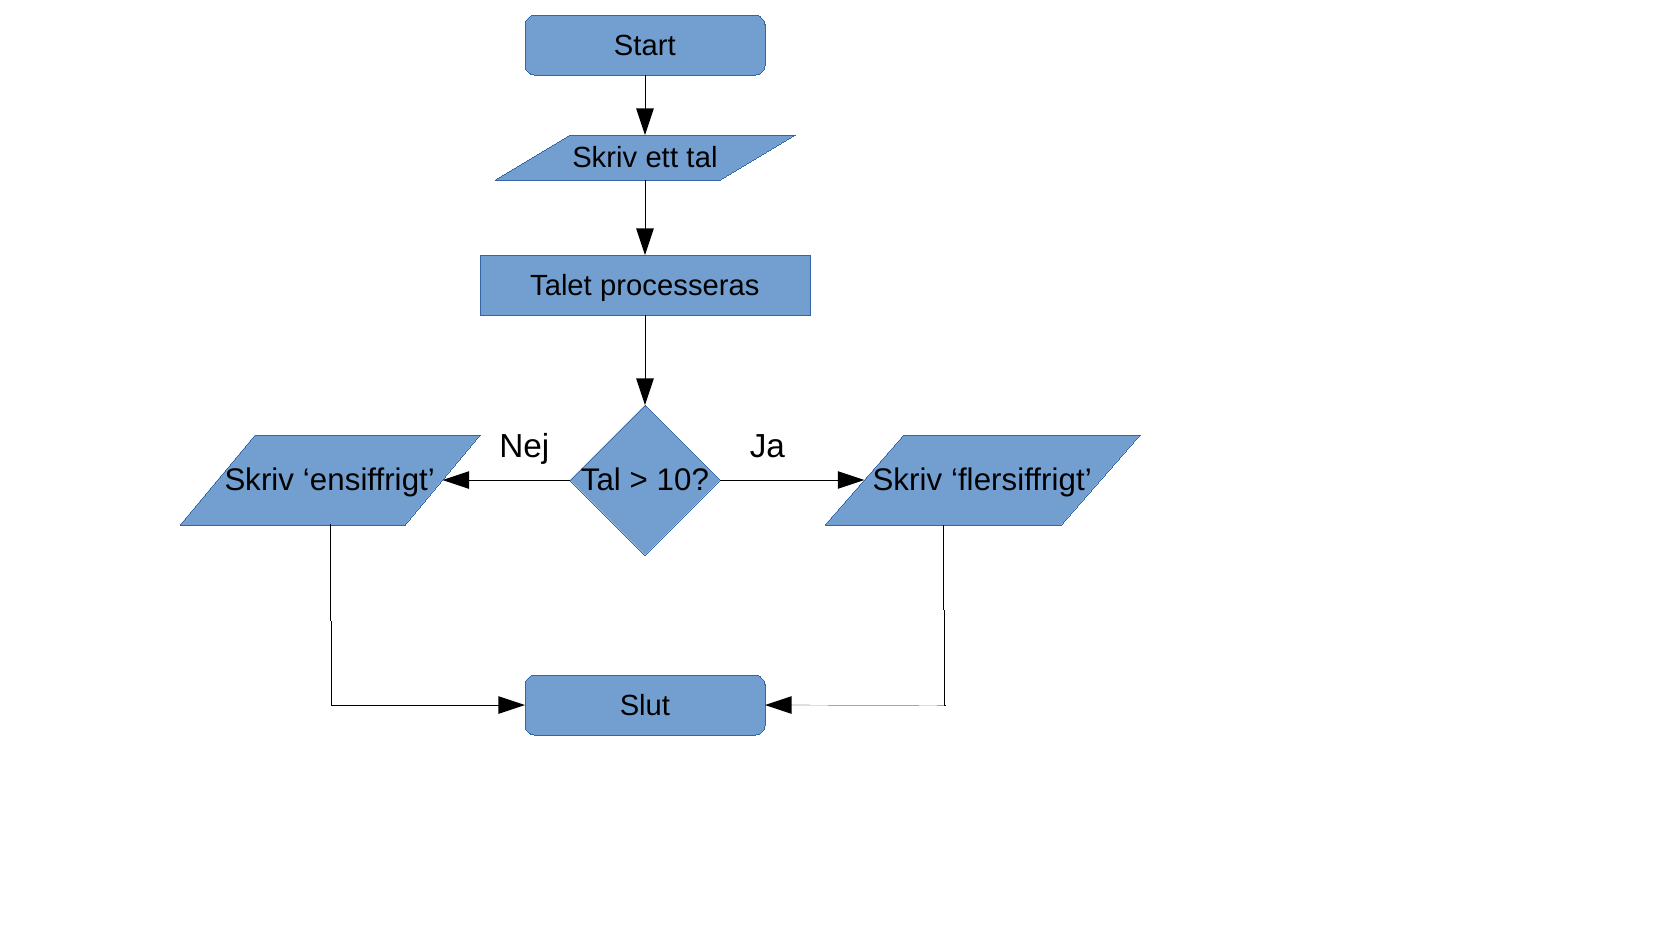

Start
Skriv ett tal
Talet processeras
Tal > 10?
Nej
Ja
Skriv ‘ensiffrigt’
Skriv ‘flersiffrigt’
Slut